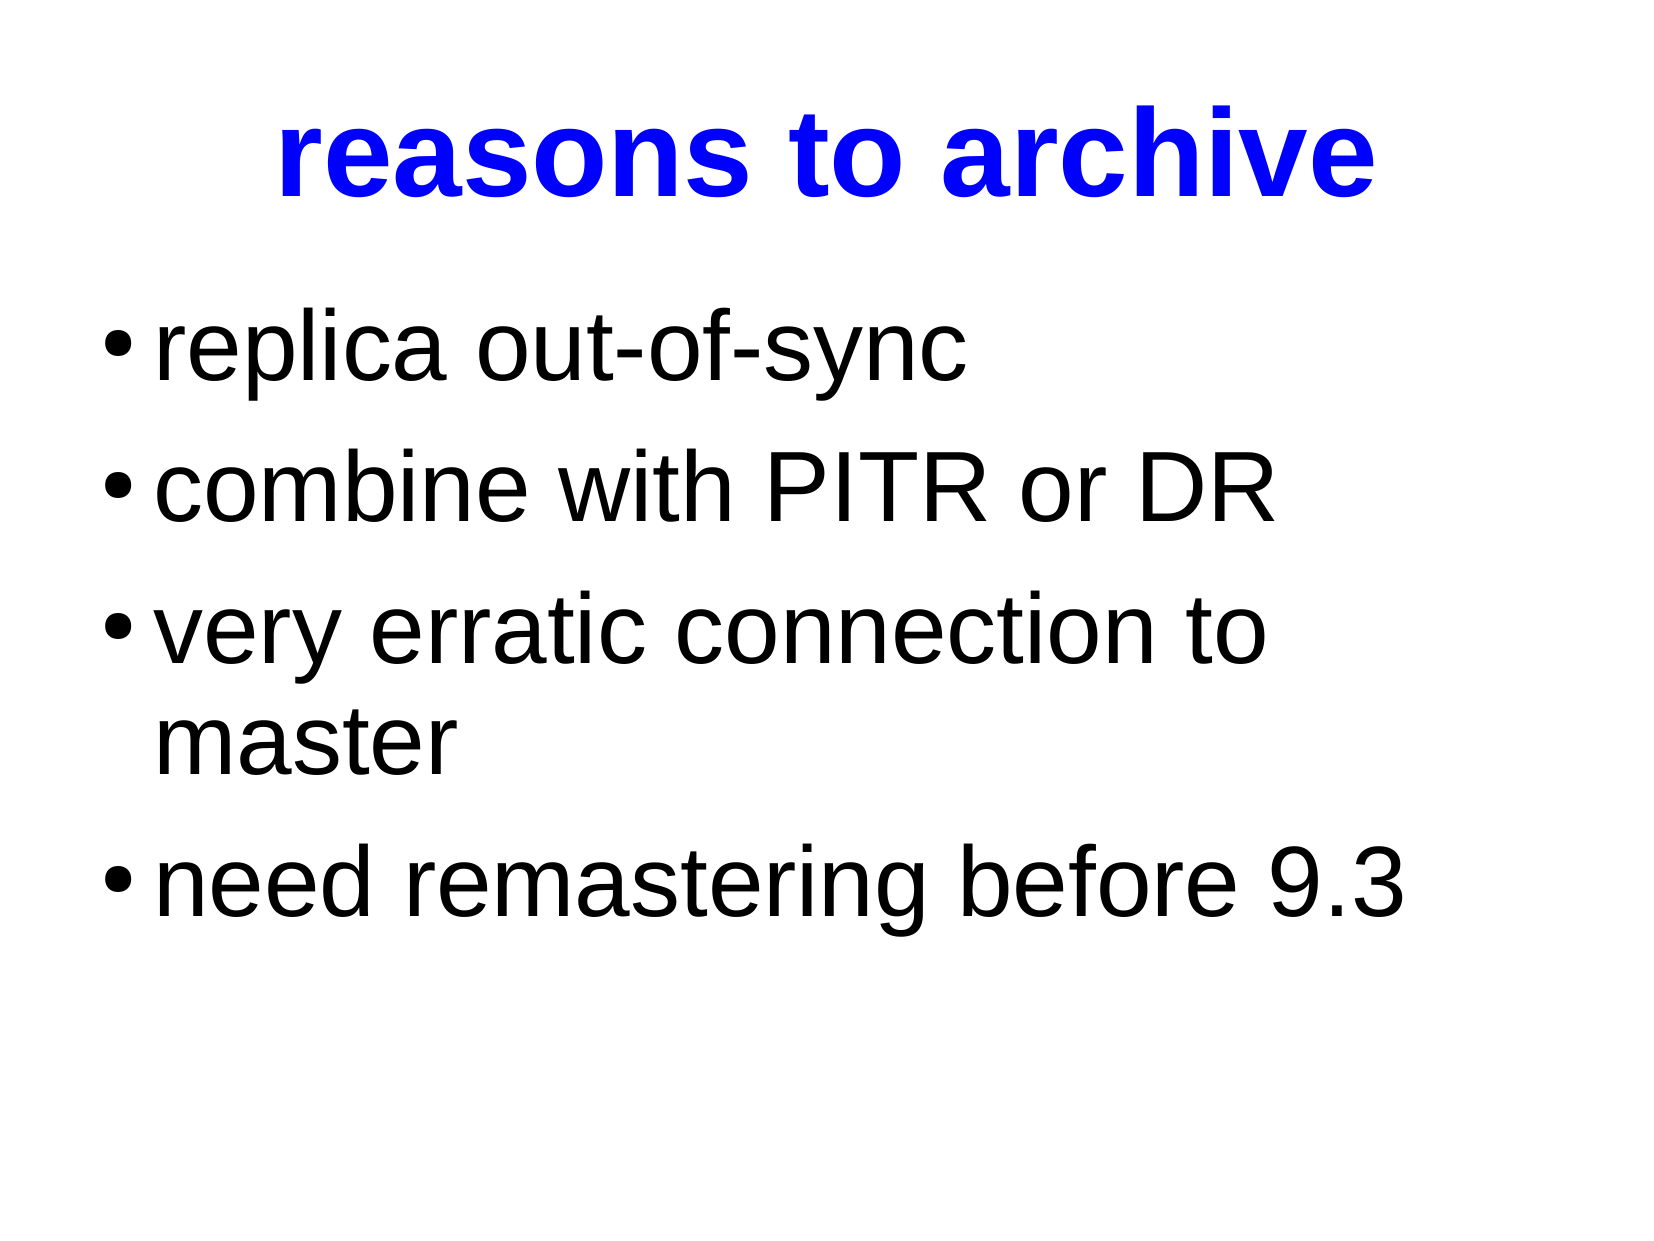

# reasons to archive
replica out-of-sync
combine with PITR or DR
very erratic connection to master
need remastering before 9.3